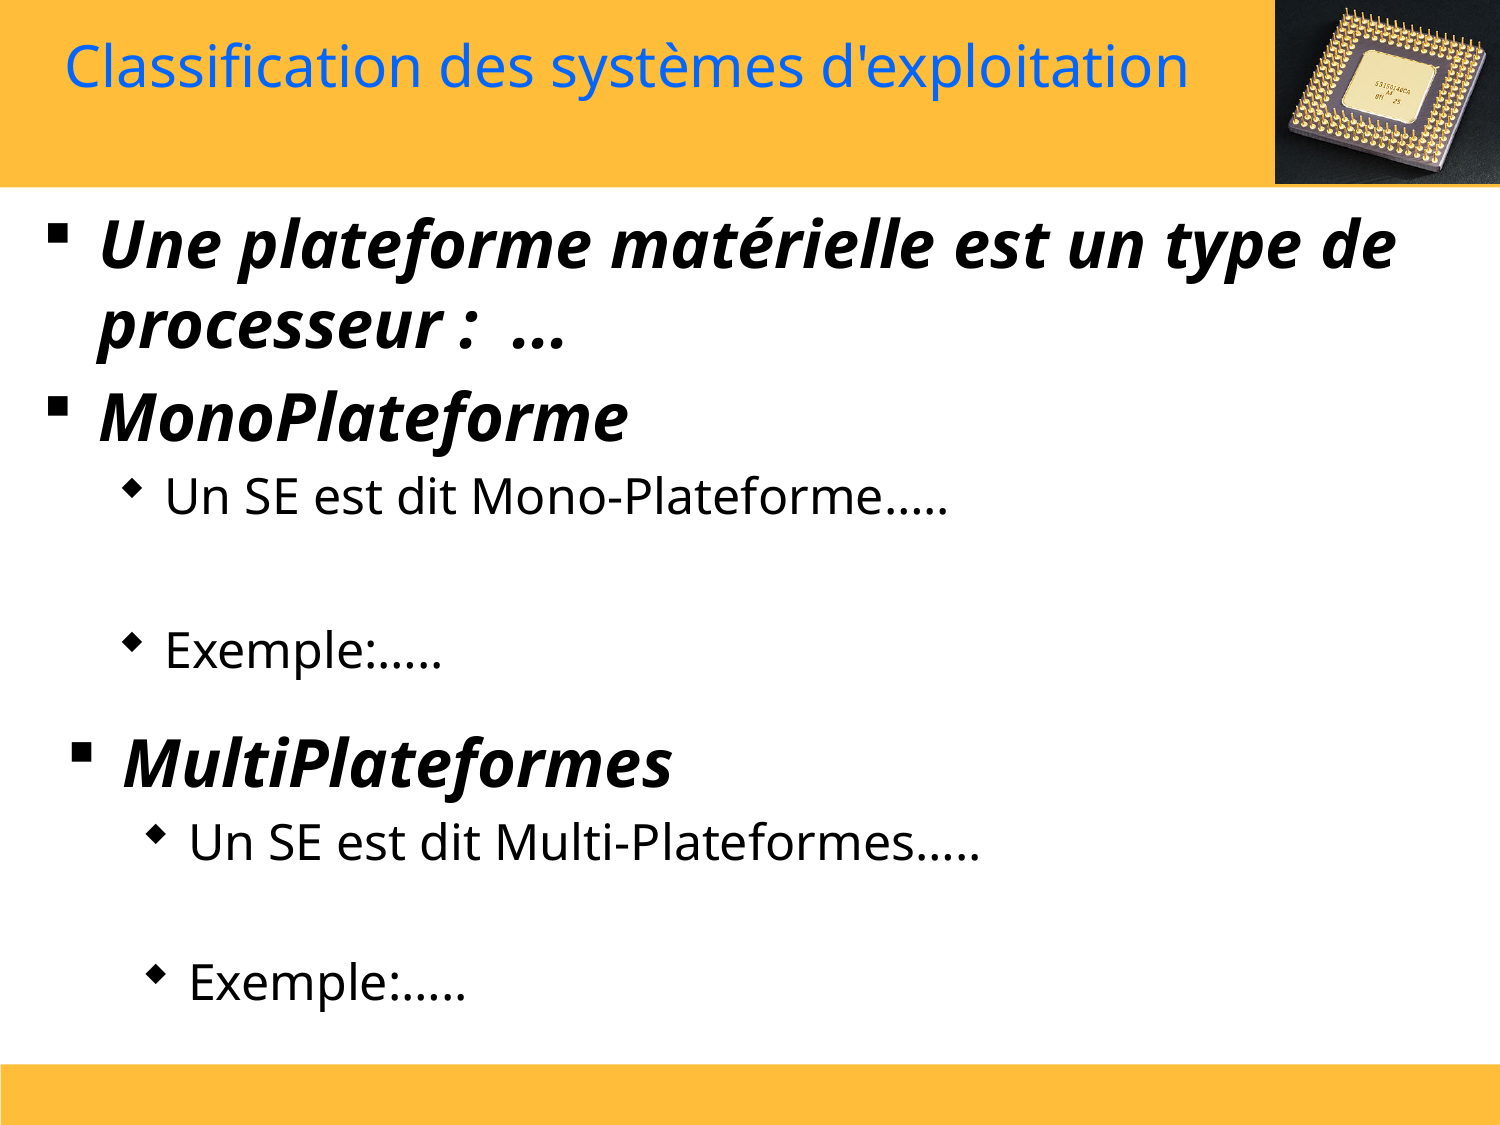

Classification des systèmes d'exploitation
Une plateforme matérielle est un type de processeur : ...
MonoPlateforme
Un SE est dit Mono-Plateforme…..
Exemple:…..
MultiPlateformes
Un SE est dit Multi-Plateformes…..
Exemple:…..